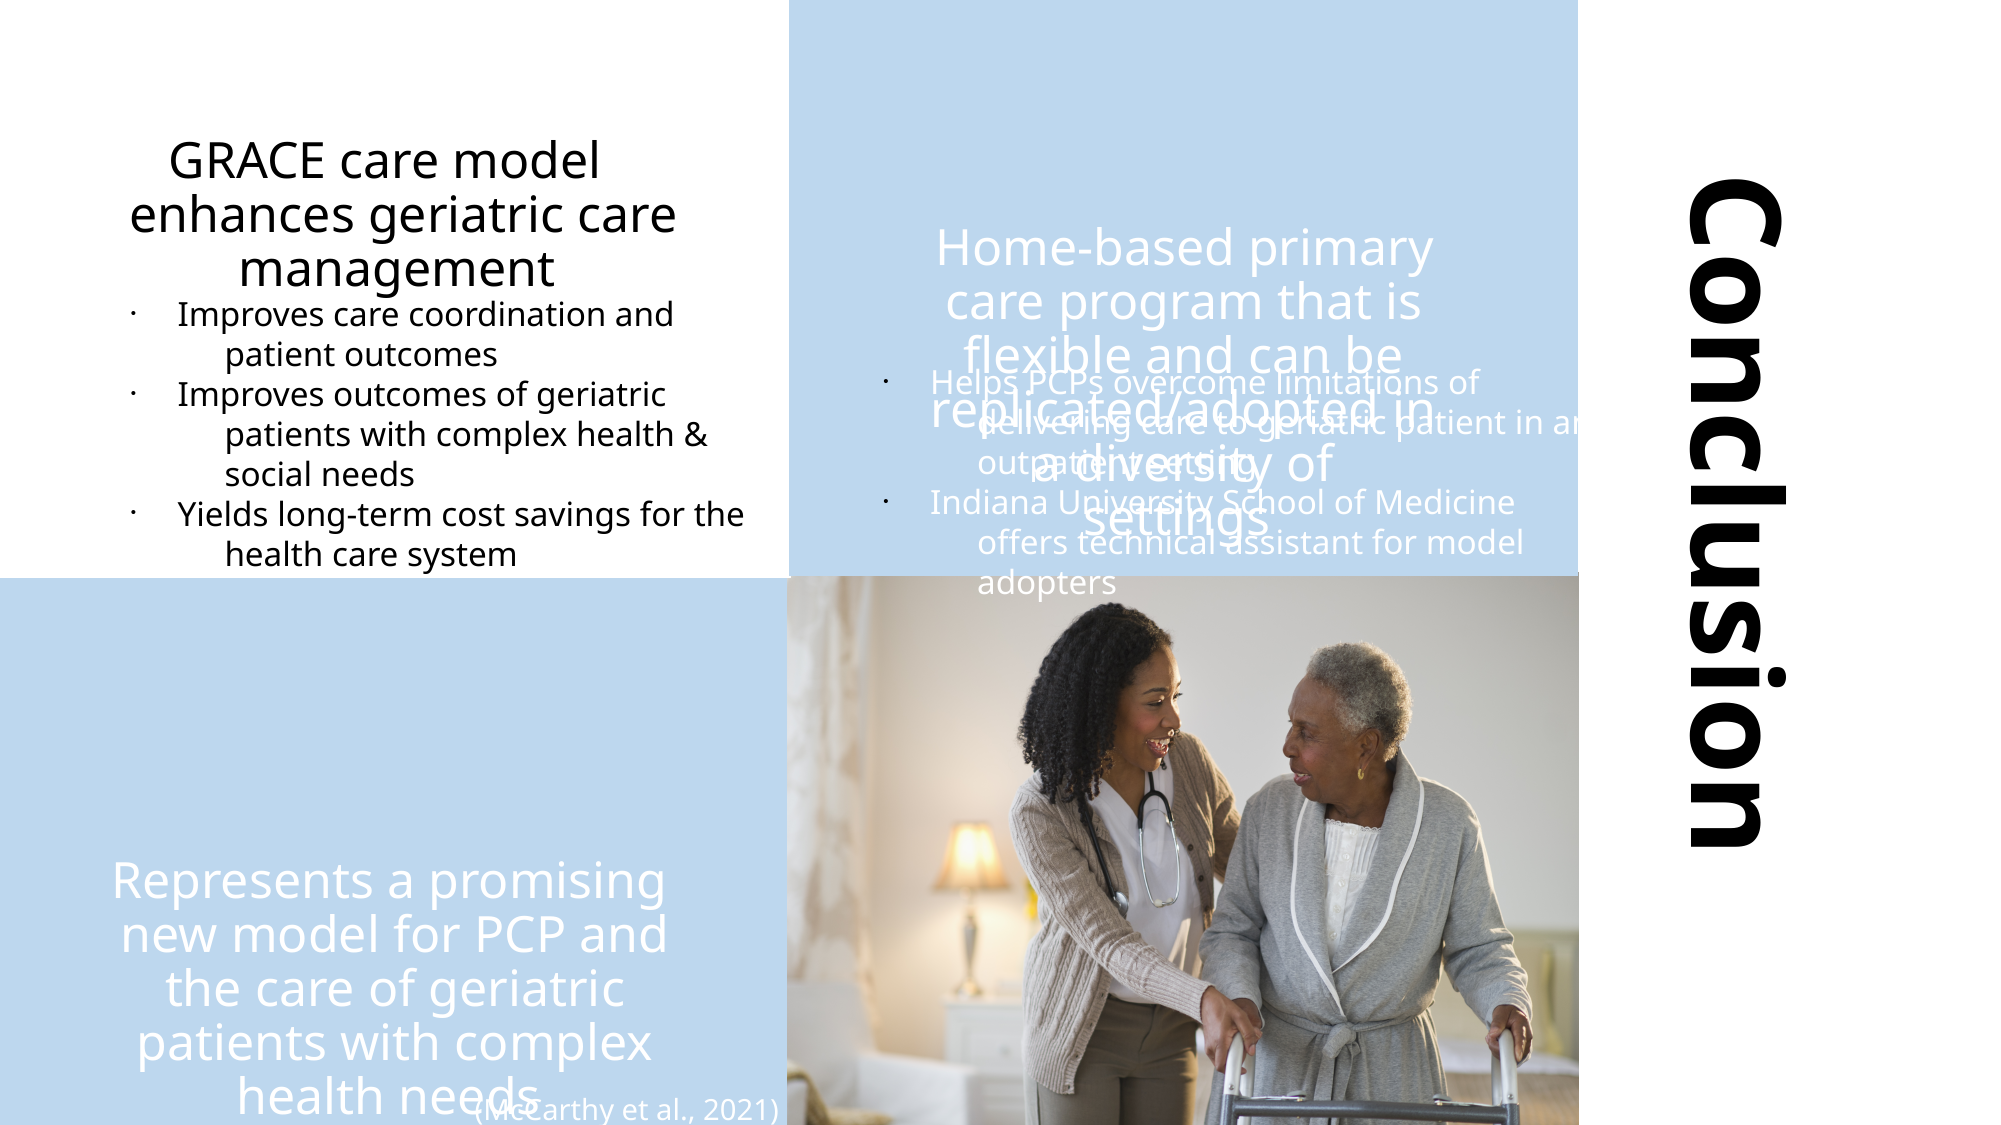

GRACE care model enhances geriatric care management
 Home-based primary care program that is flexible and can be replicated/adopted in a diversity of settings
Improves care coordination and patient outcomes
Improves outcomes of geriatric patients with complex health & social needs
Yields long-term cost savings for the health care system
Helps PCPs overcome limitations of delivering care to geriatric patient in an outpatient setting
Indiana University School of Medicine offers technical assistant for model adopters
# Conclusion
 Represents a promising new model for PCP and the care of geriatric patients with complex health needs
(McCarthy et al., 2021)